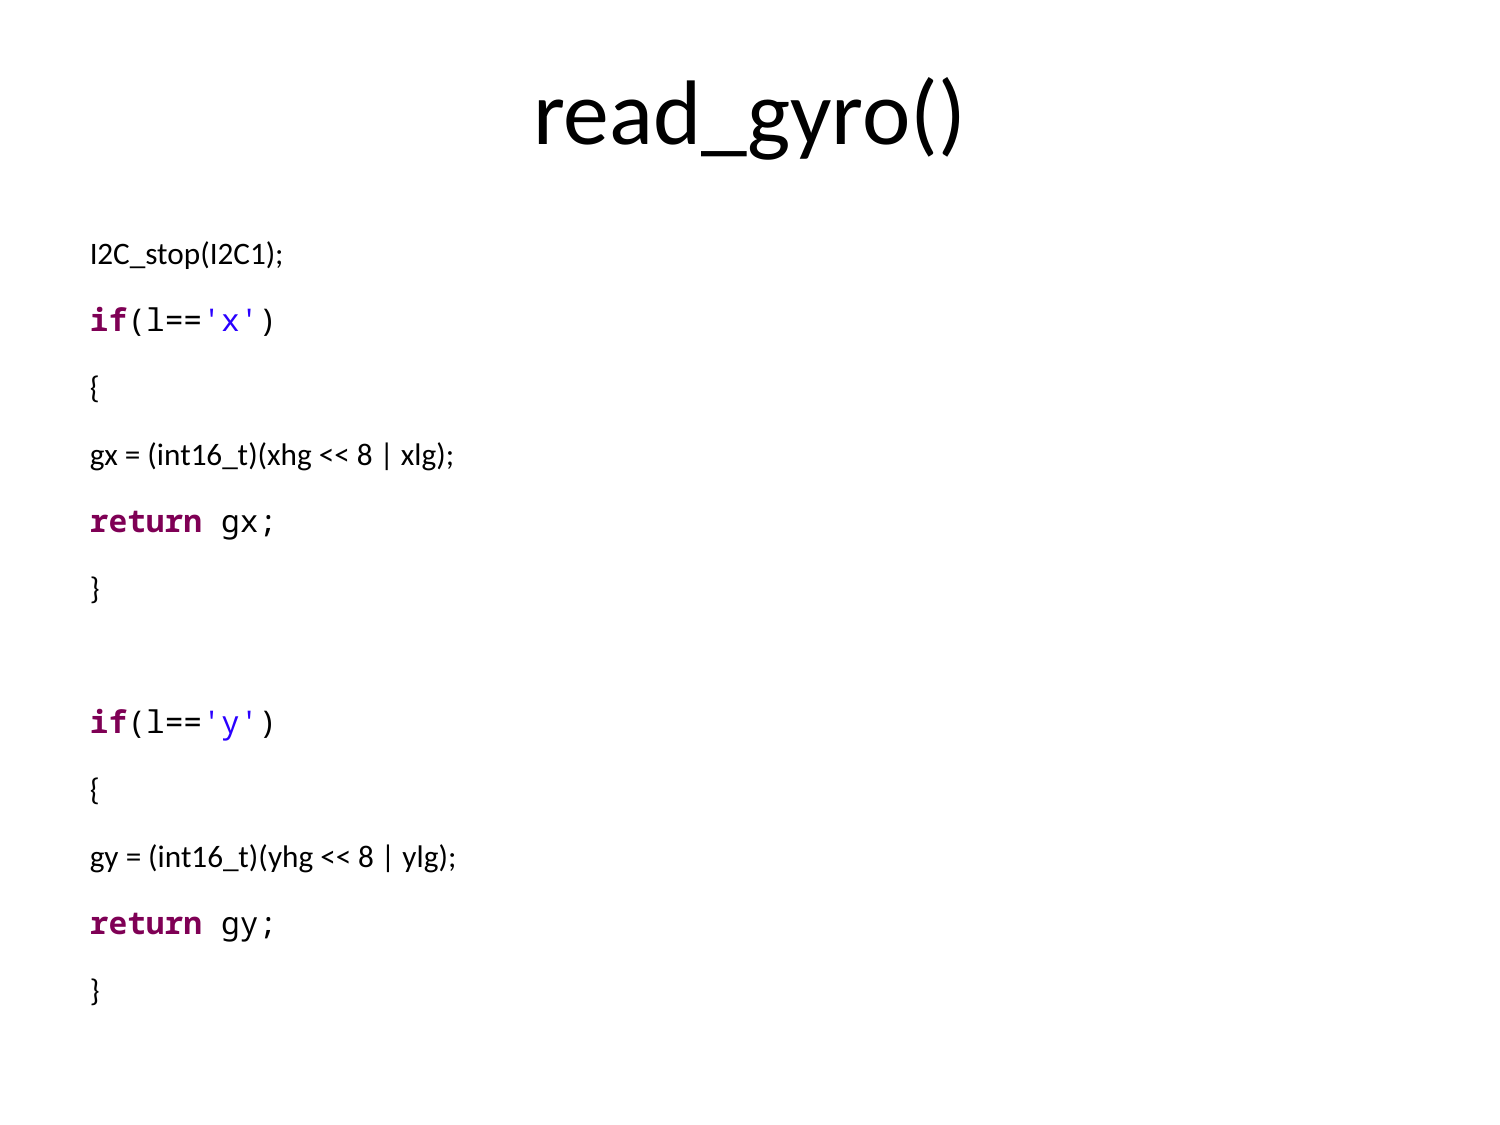

# read_gyro()
I2C_stop(I2C1);
if(l=='x')
{
gx = (int16_t)(xhg << 8 | xlg);
return gx;
}
if(l=='y')
{
gy = (int16_t)(yhg << 8 | ylg);
return gy;
}